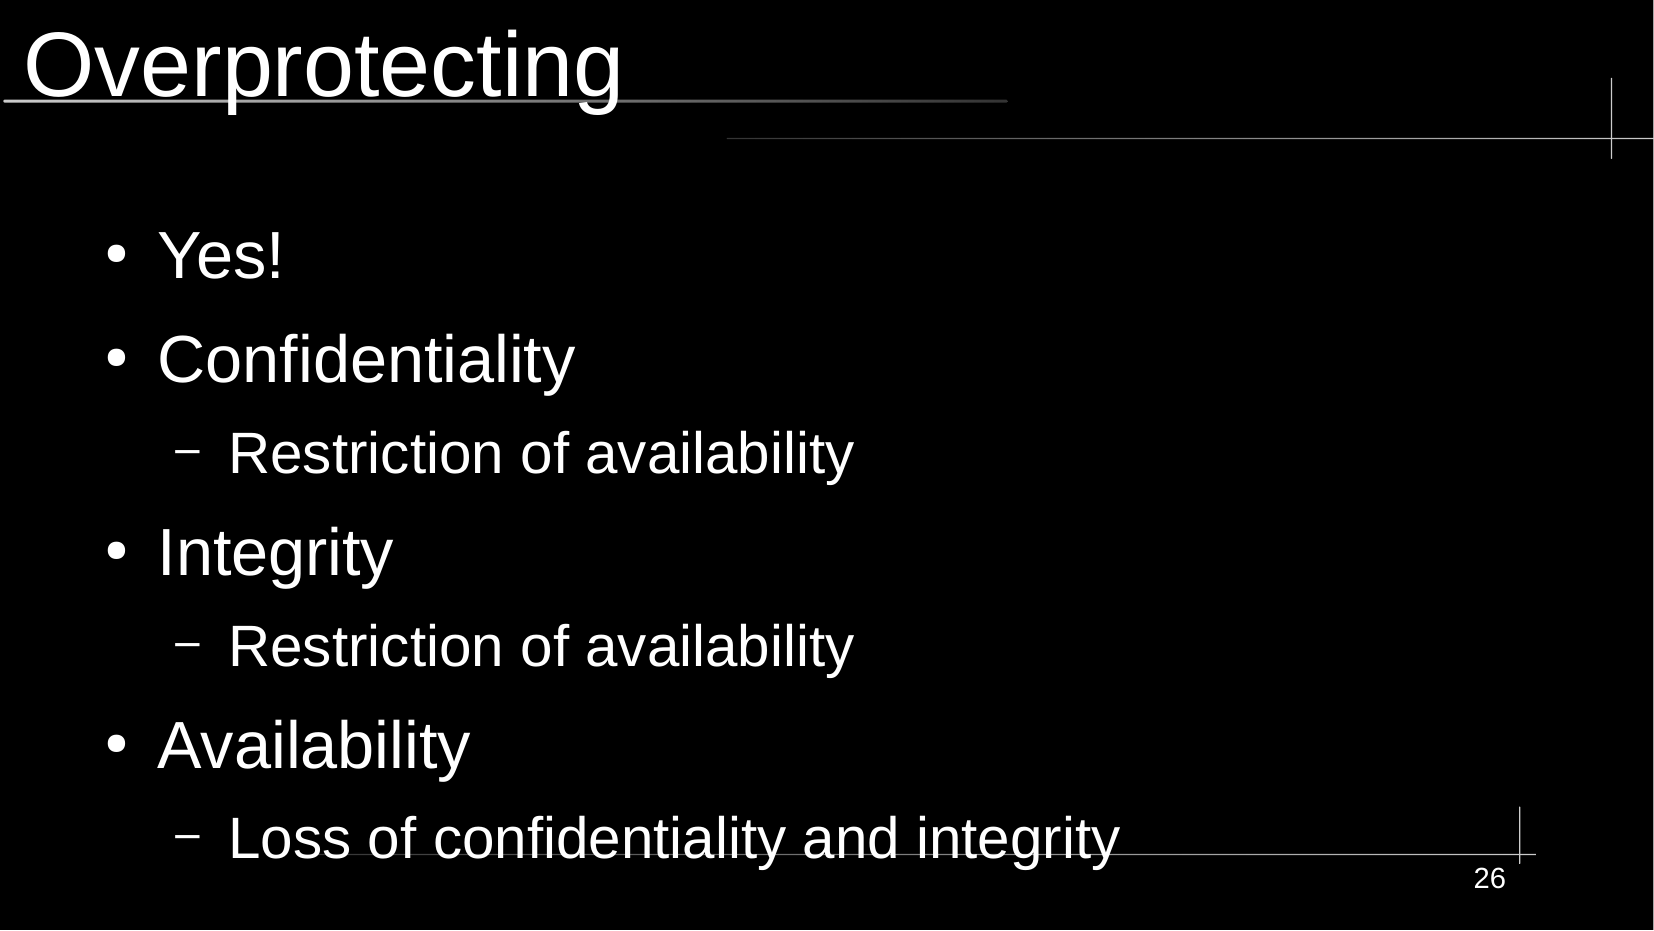

# Overprotecting
Yes!
Confidentiality
Restriction of availability
Integrity
Restriction of availability
Availability
Loss of confidentiality and integrity
26